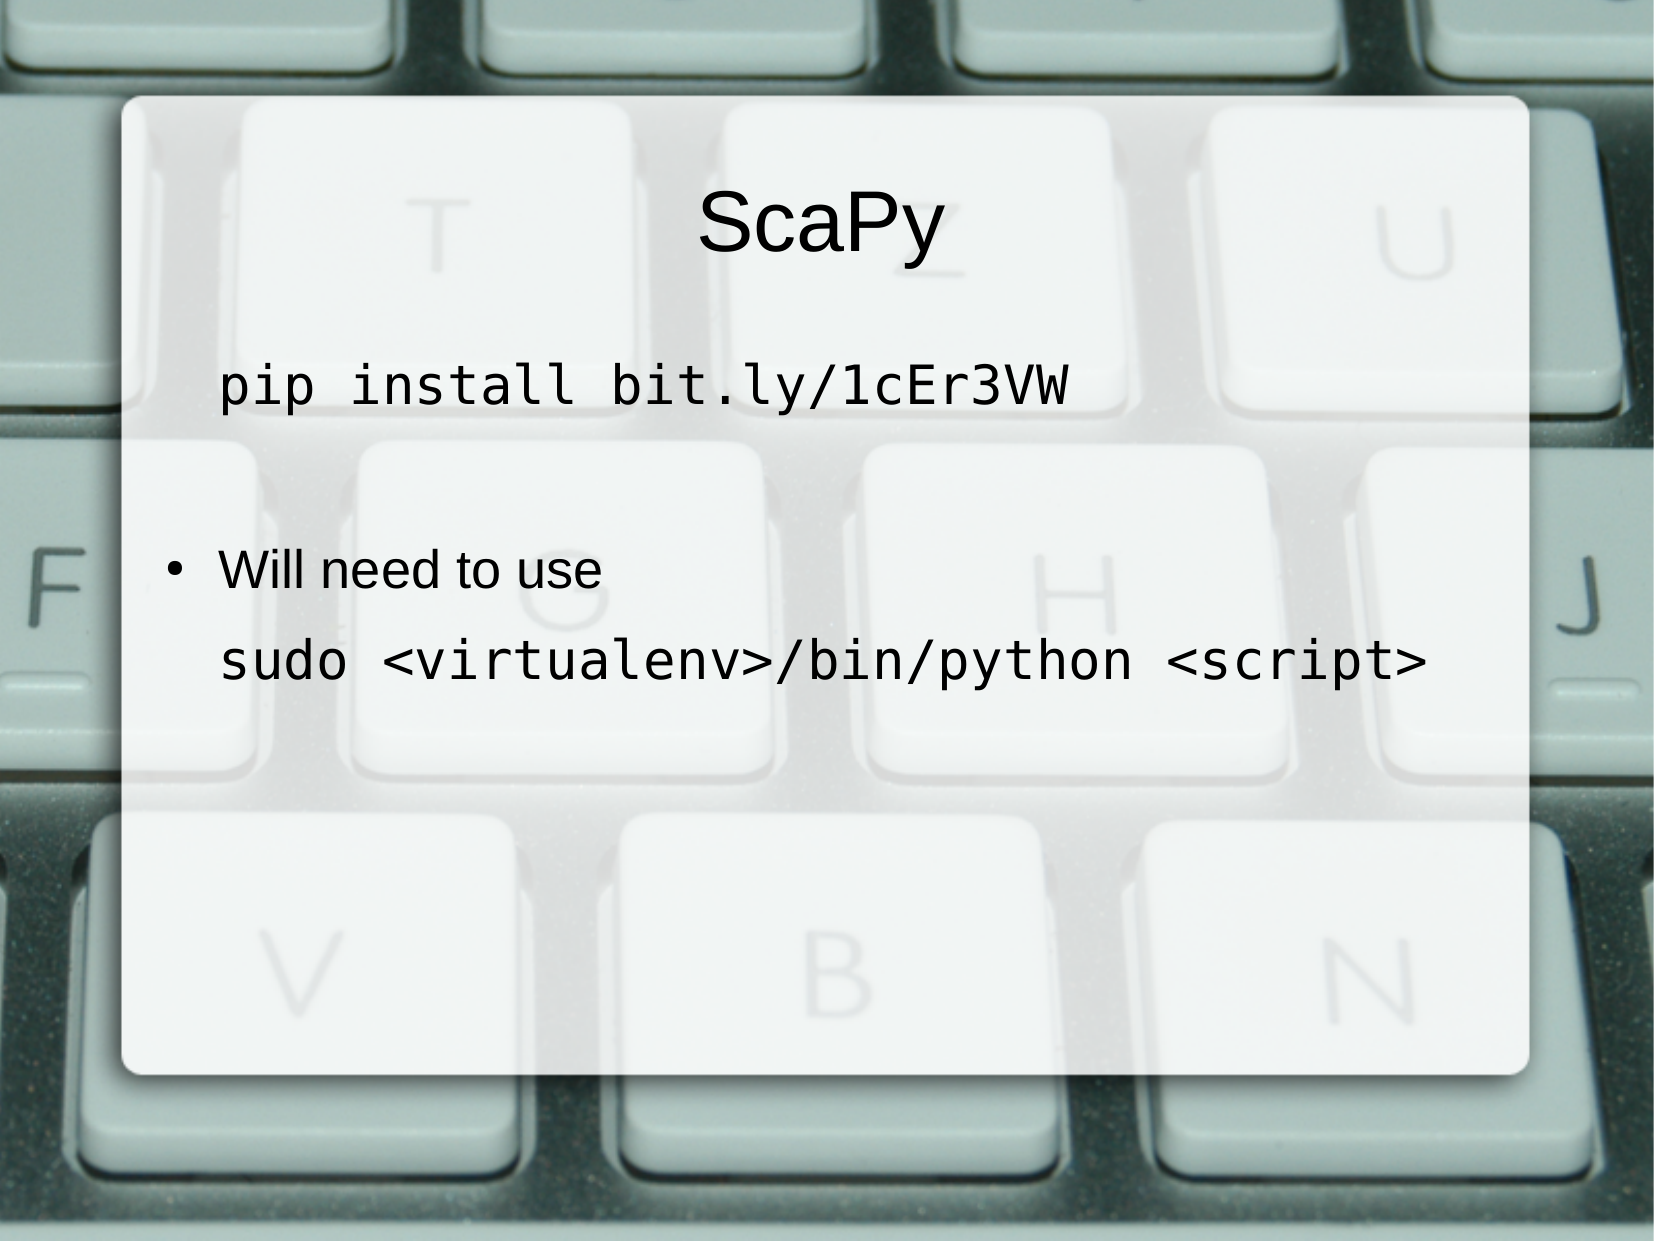

# ScaPy
pip install bit.ly/1cEr3VW
Will need to use
sudo <virtualenv>/bin/python <script>